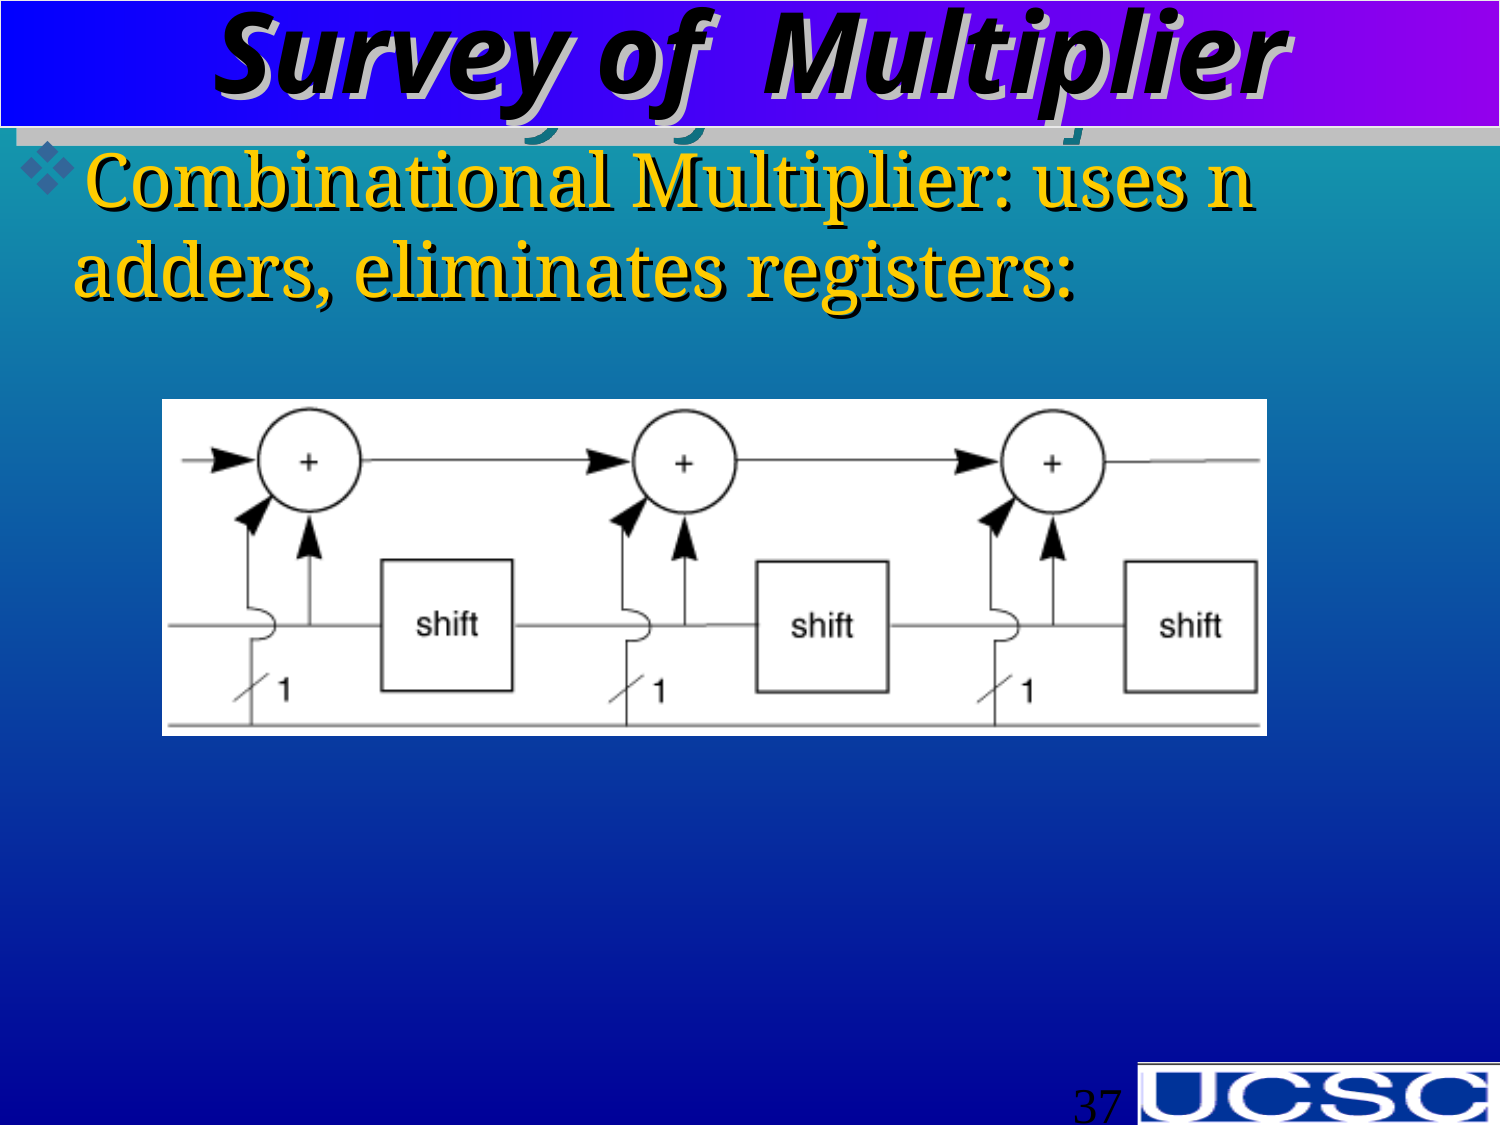

# Survey of Multiplier
Combinational Multiplier: uses n adders, eliminates registers:
37